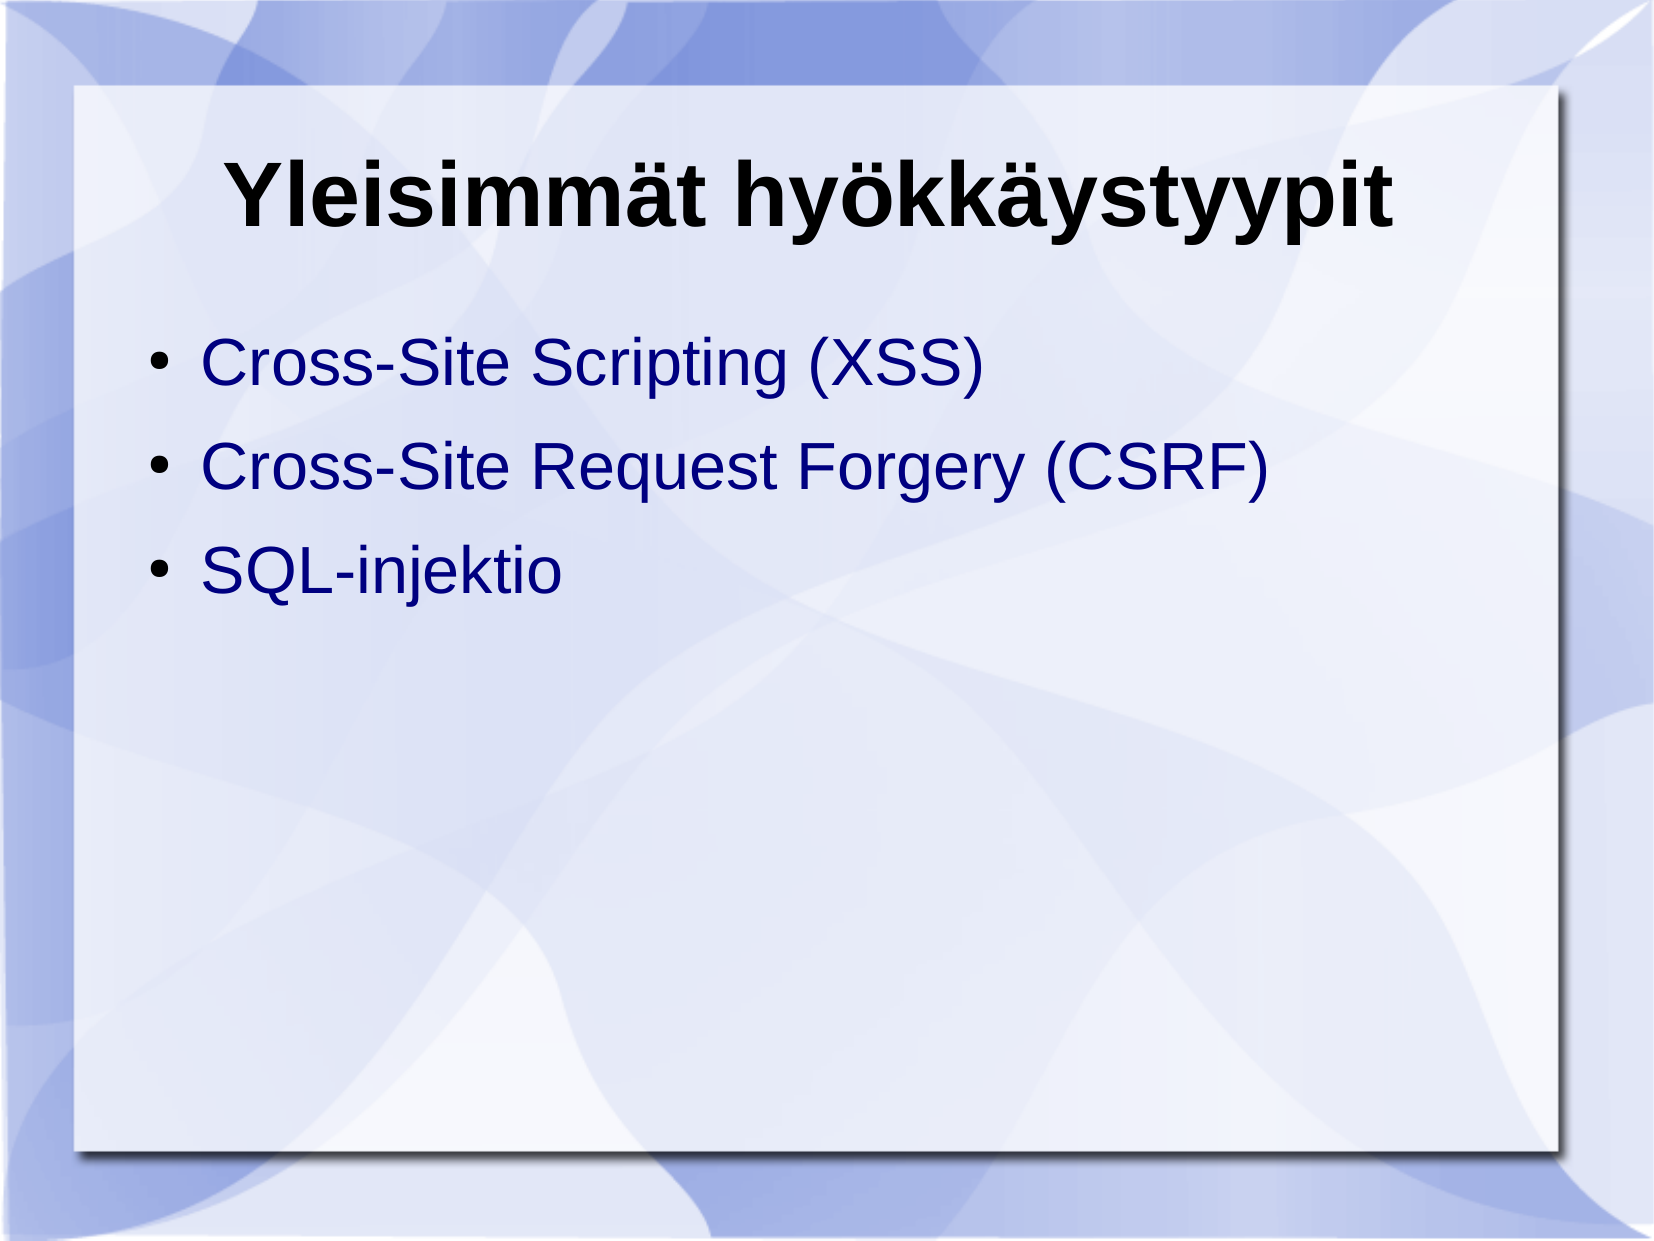

# Yleisimmät hyökkäystyypit
Cross-Site Scripting (XSS)
Cross-Site Request Forgery (CSRF)
SQL-injektio